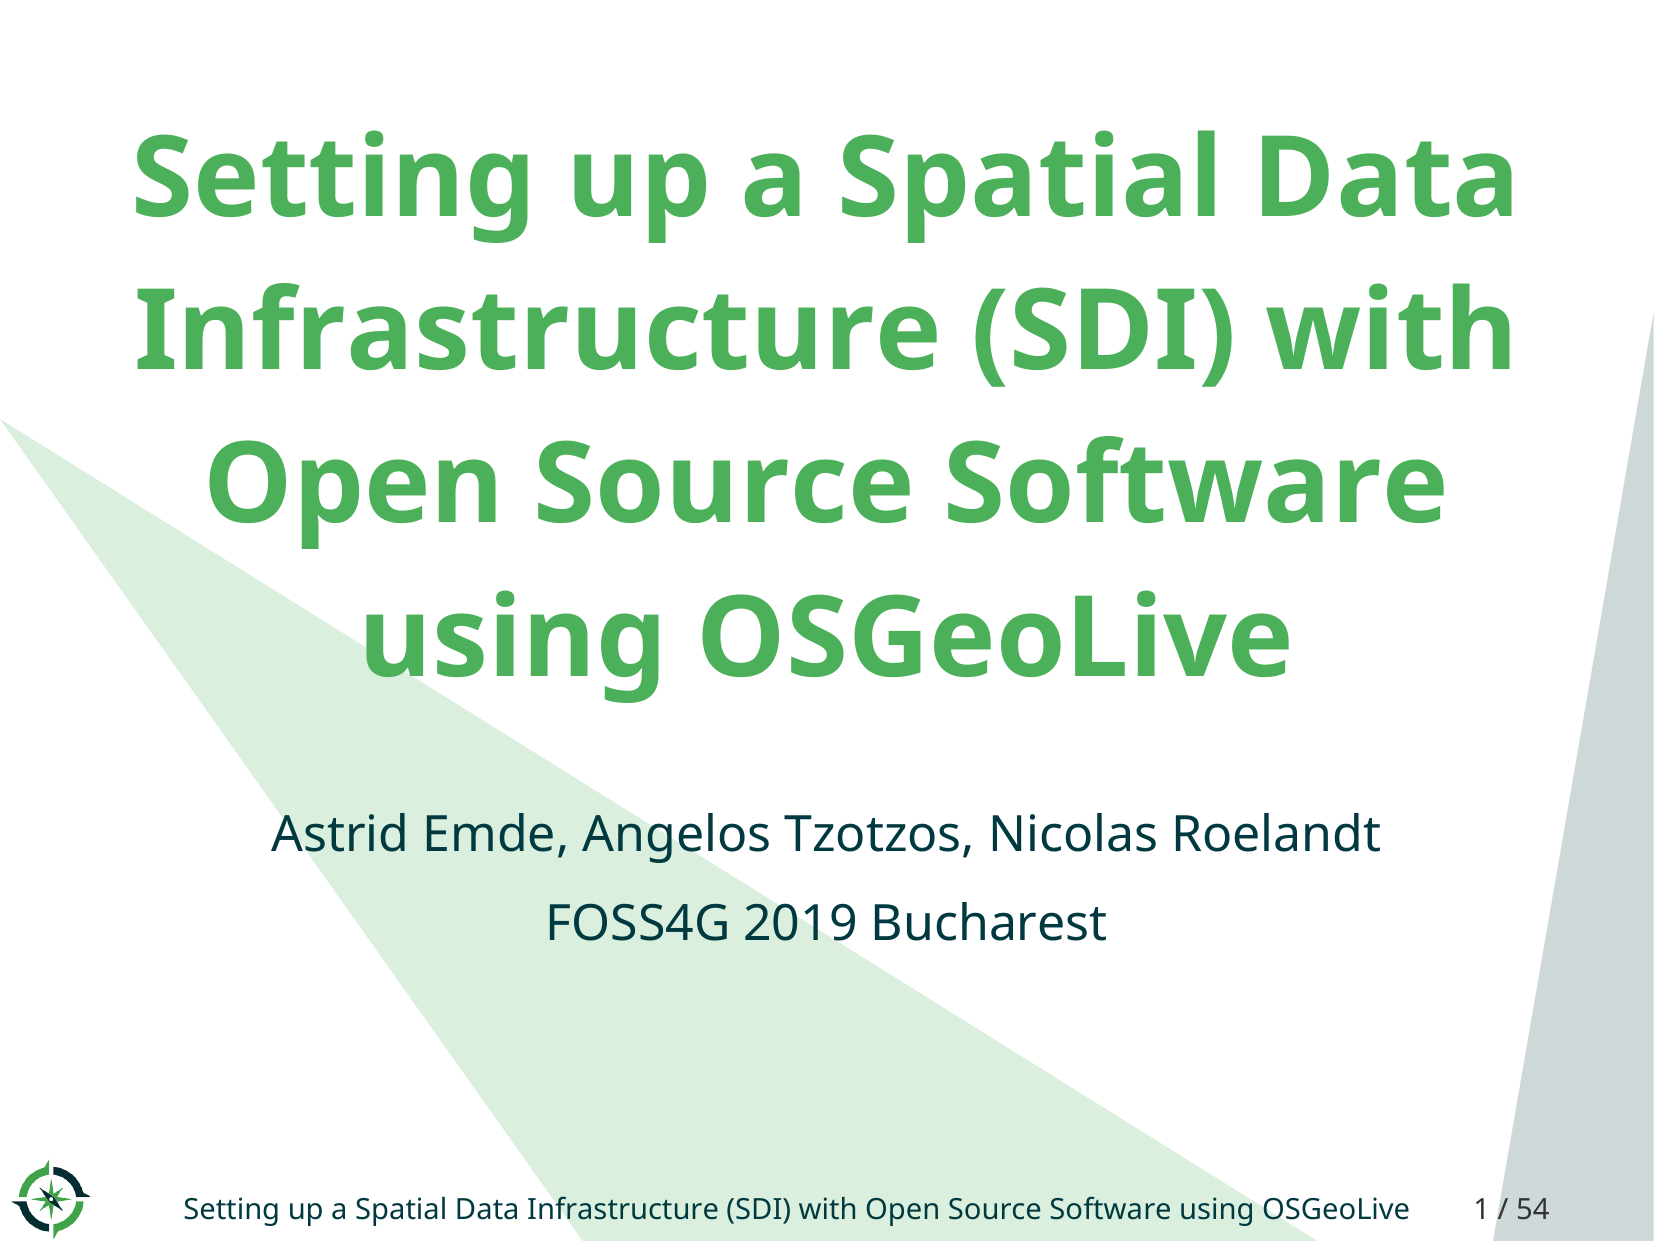

Setting up a Spatial Data Infrastructure (SDI) with Open Source Software using OSGeoLive
Astrid Emde, Angelos Tzotzos, Nicolas Roelandt
FOSS4G 2019 Bucharest